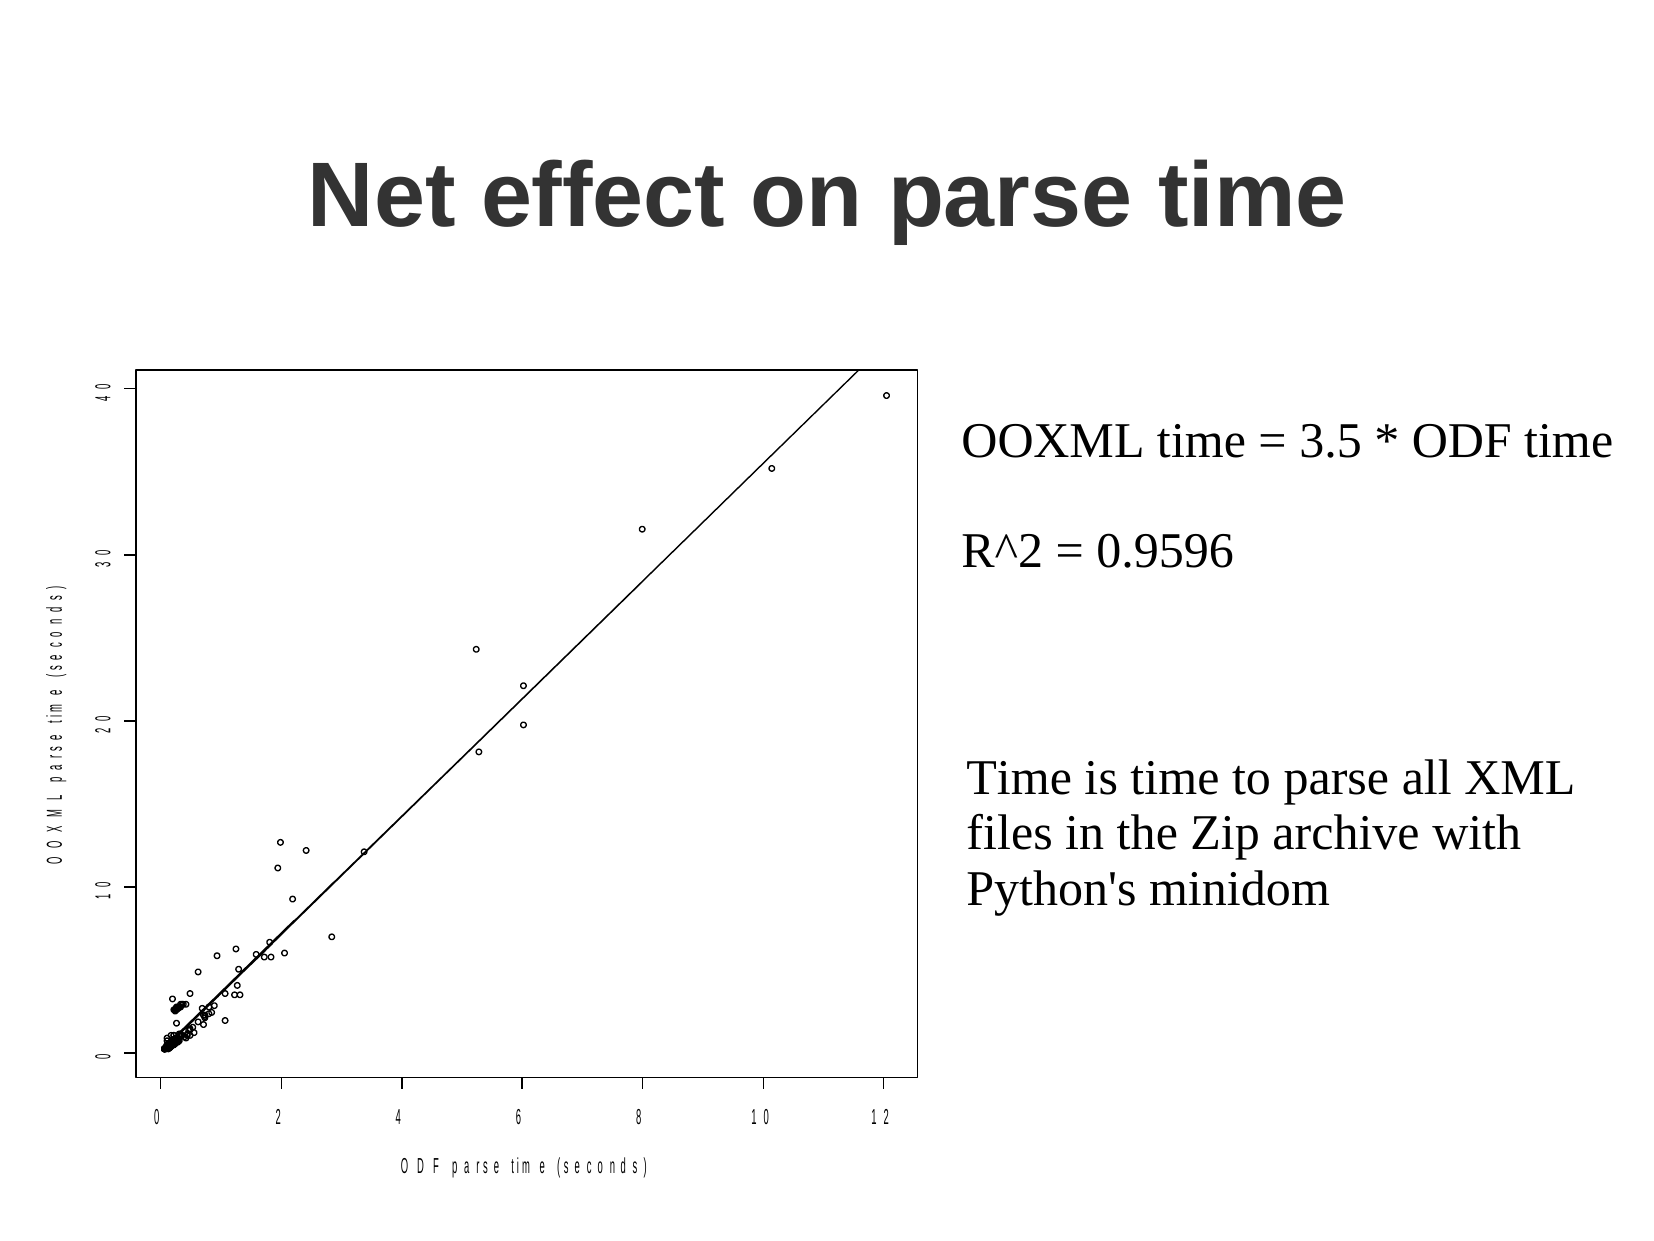

# Net effect on parse time
OOXML time = 3.5 * ODF time
R^2 = 0.9596
Time is time to parse all XML
files in the Zip archive with
Python's minidom